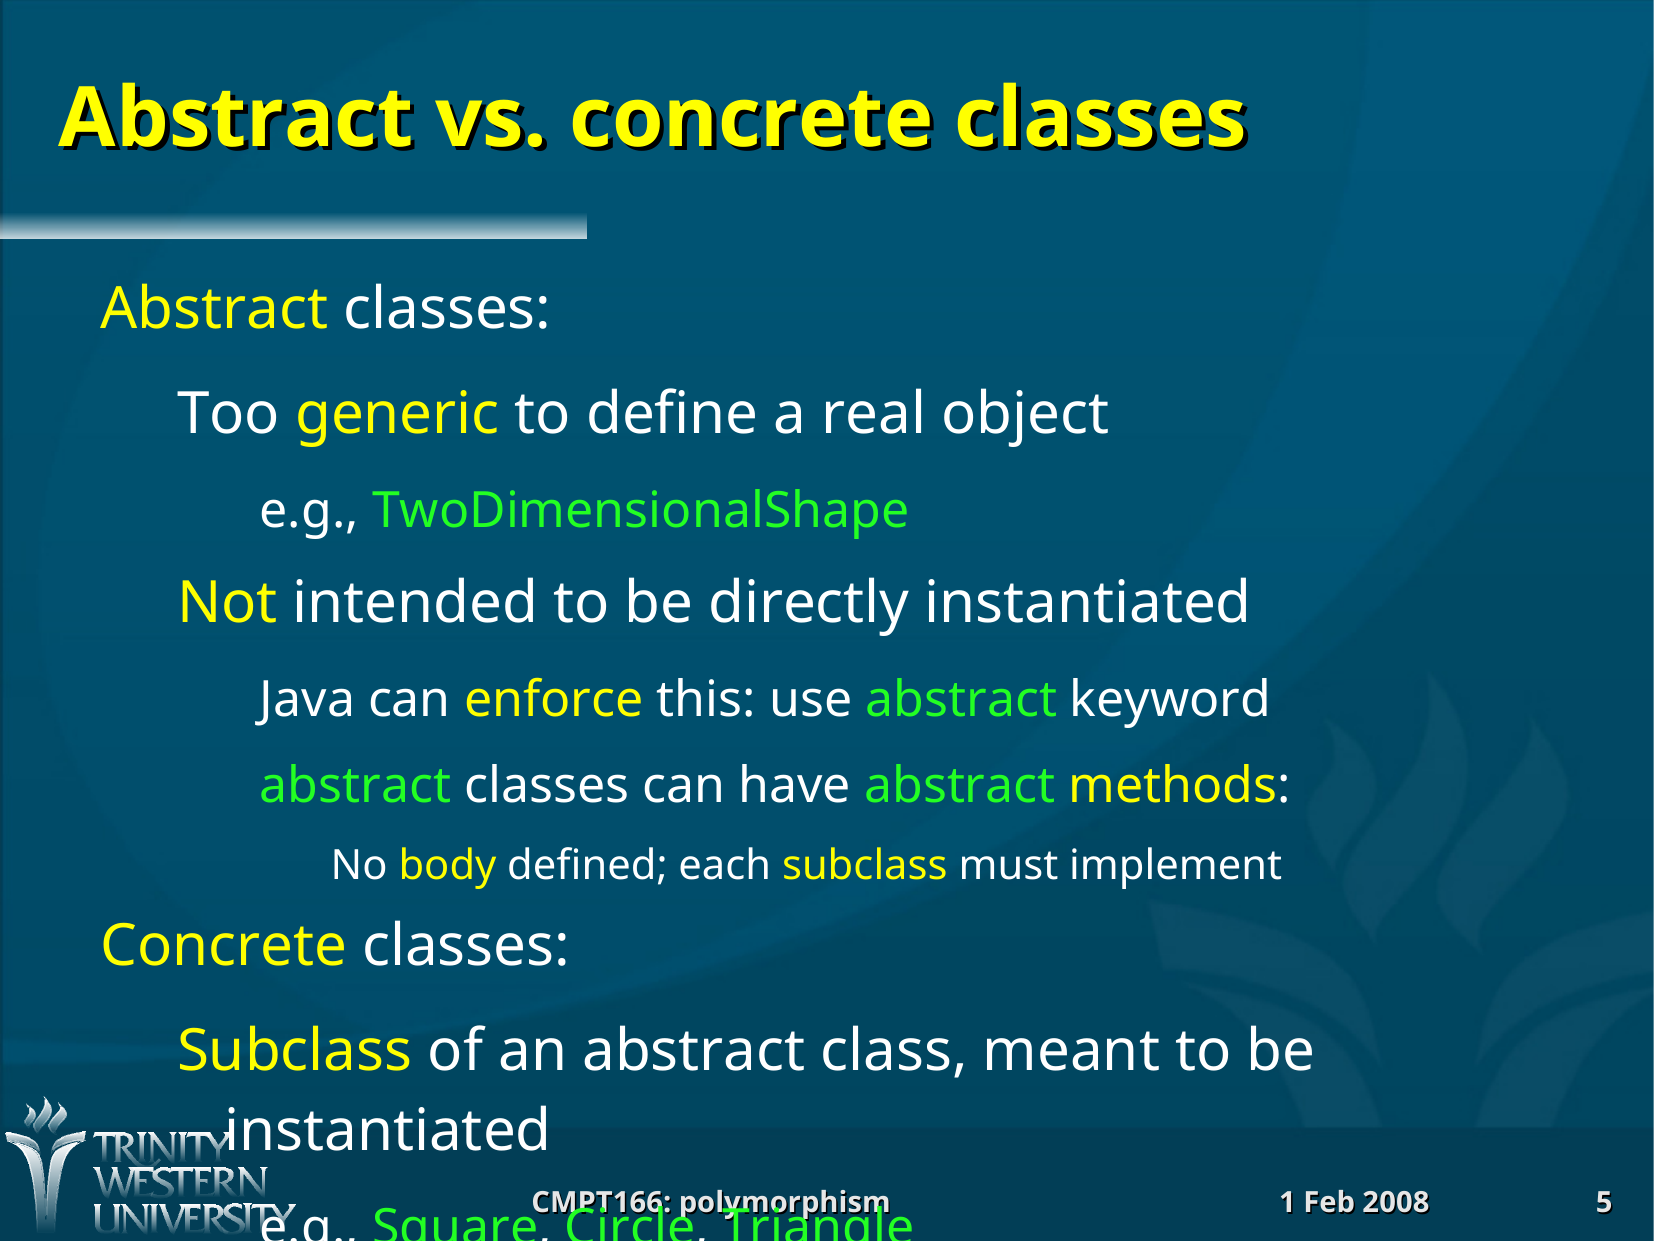

# Abstract vs. concrete classes
Abstract classes:
Too generic to define a real object
e.g., TwoDimensionalShape
Not intended to be directly instantiated
Java can enforce this: use abstract keyword
abstract classes can have abstract methods:
No body defined; each subclass must implement
Concrete classes:
Subclass of an abstract class, meant to be instantiated
e.g., Square, Circle, Triangle
CMPT166: polymorphism
1 Feb 2008
5